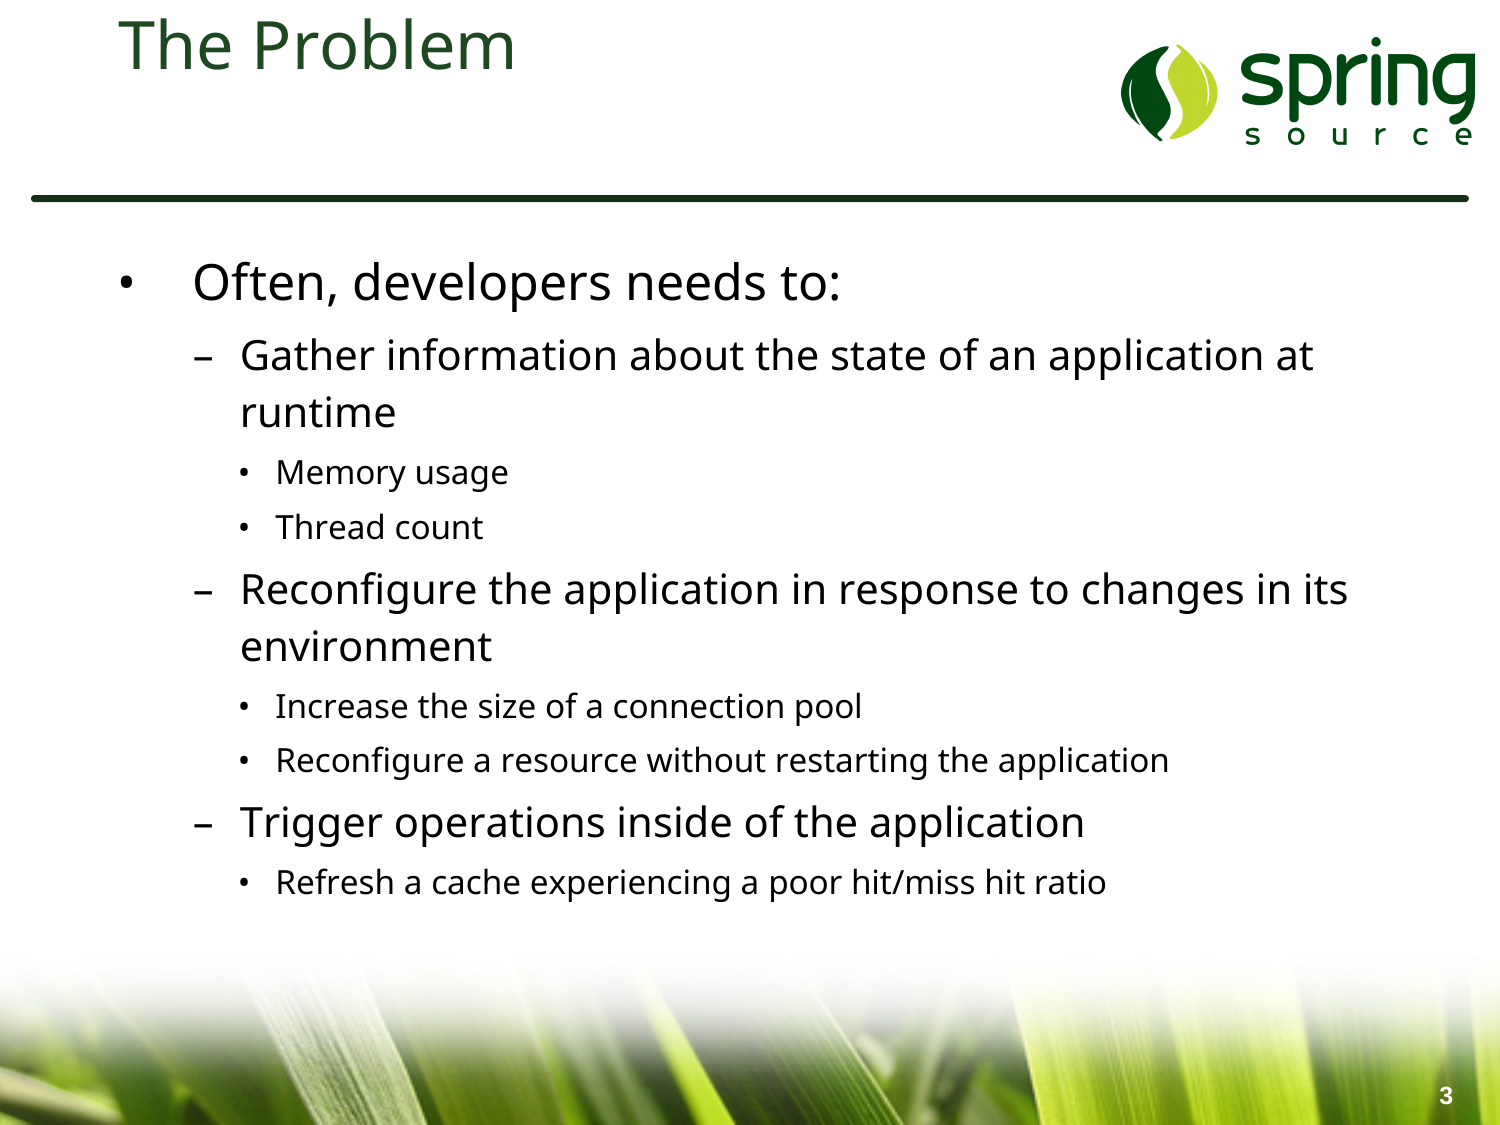

# The Problem
Often, developers needs to:
Gather information about the state of an application at runtime
Memory usage
Thread count
Reconfigure the application in response to changes in its environment
Increase the size of a connection pool
Reconfigure a resource without restarting the application
Trigger operations inside of the application
Refresh a cache experiencing a poor hit/miss hit ratio